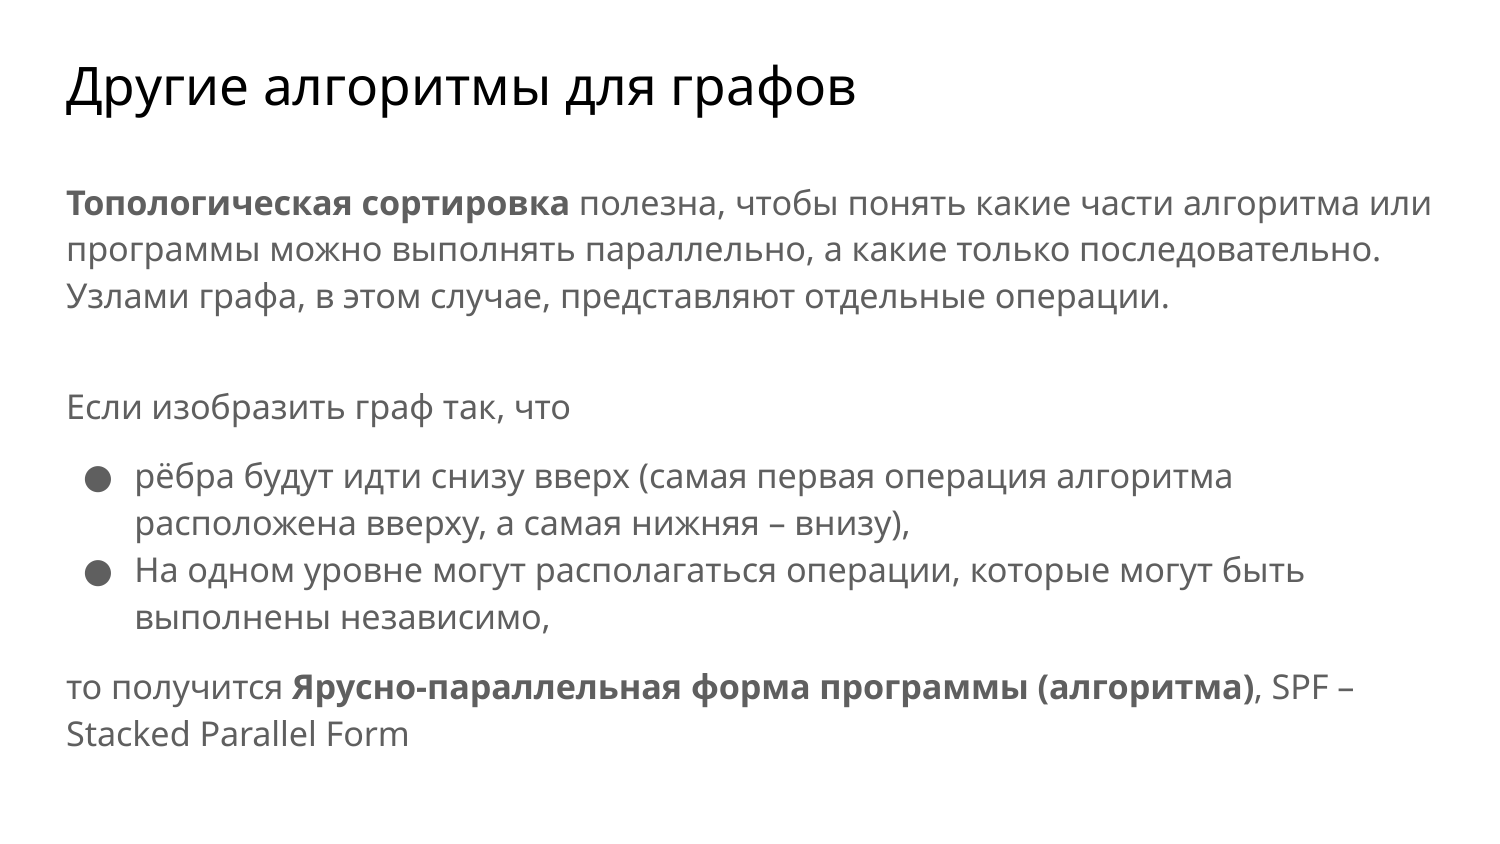

# Другие алгоритмы для графов
Топологическая сортировка полезна, чтобы понять какие части алгоритма или программы можно выполнять параллельно, а какие только последовательно.
Узлами графа, в этом случае, представляют отдельные операции.
Если изобразить граф так, что
рёбра будут идти снизу вверх (самая первая операция алгоритма расположена вверху, а самая нижняя – внизу),
На одном уровне могут располагаться операции, которые могут быть выполнены независимо,
то получится Ярусно-параллельная форма программы (алгоритма), SPF – Stacked Parallel Form